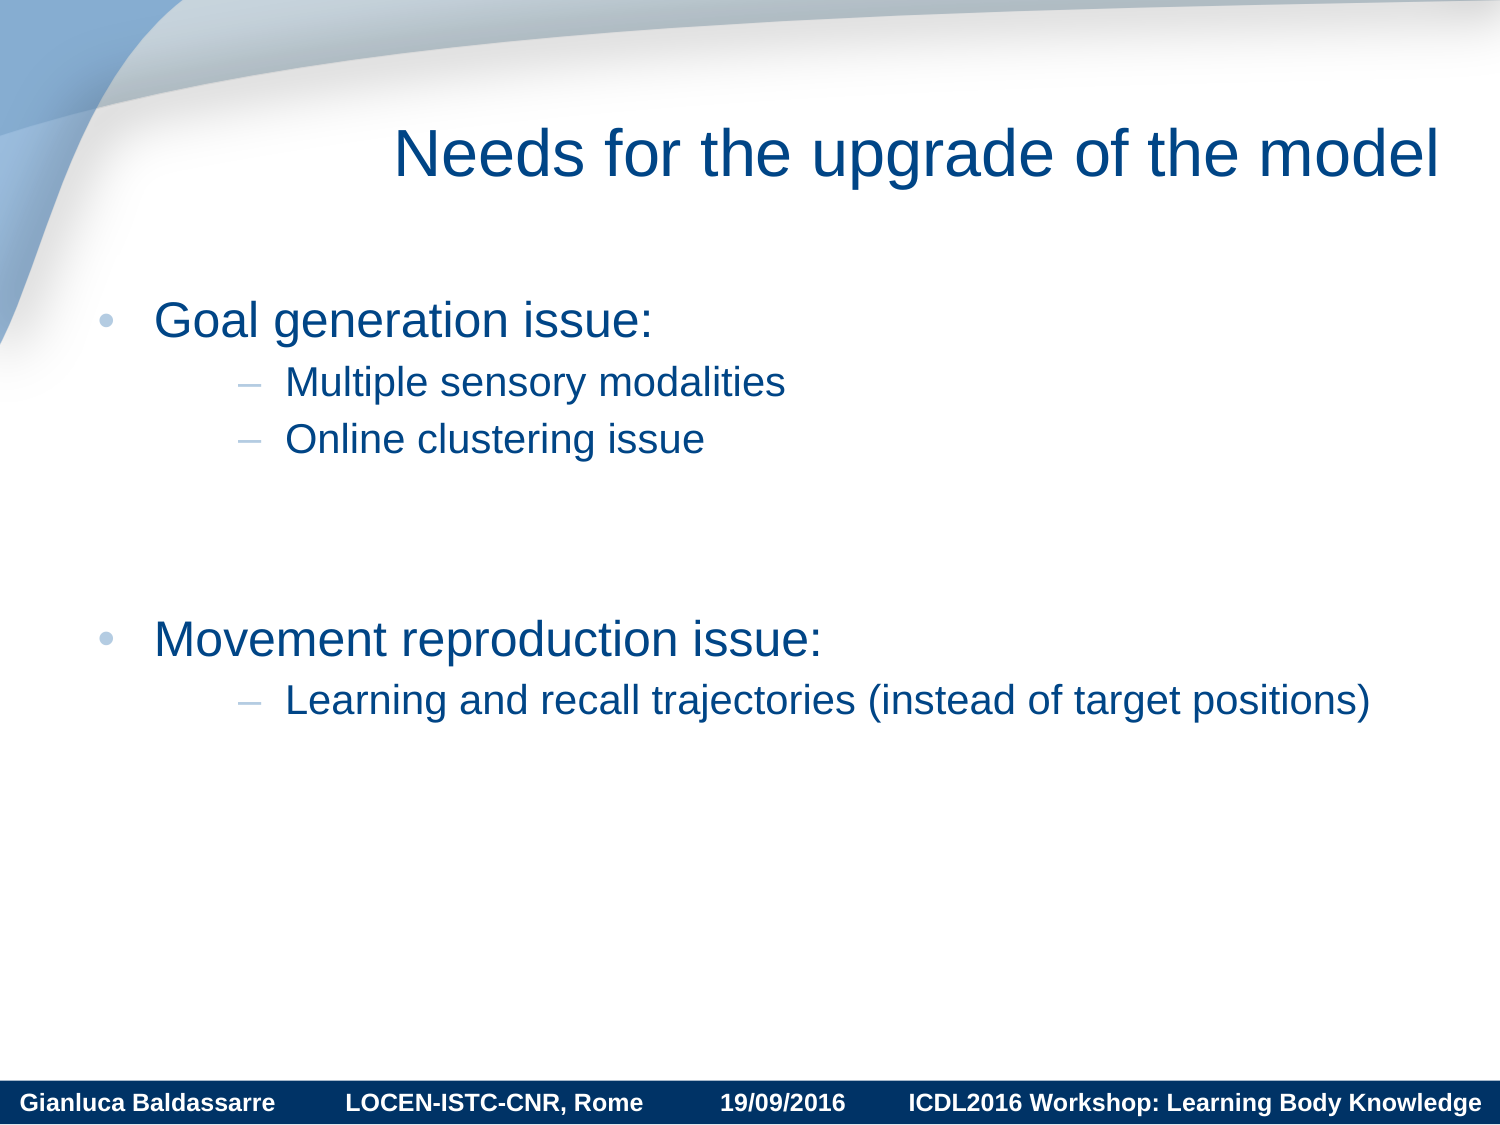

# Needs for the upgrade of the model
Goal generation issue:
Multiple sensory modalities
Online clustering issue
Movement reproduction issue:
Learning and recall trajectories (instead of target positions)